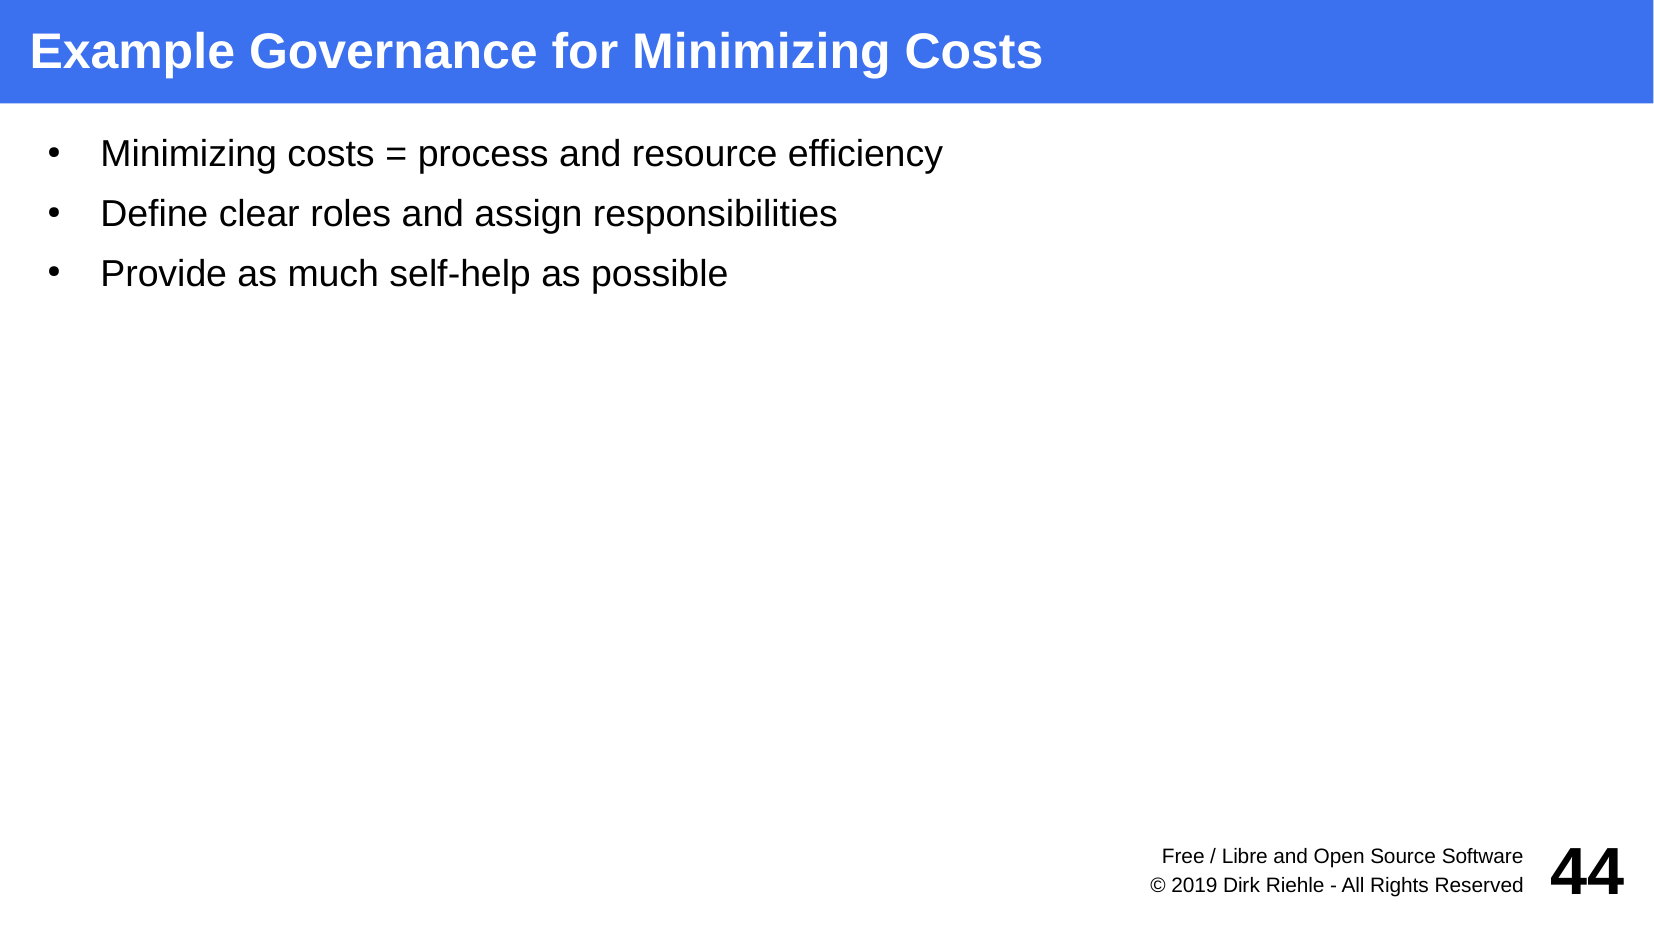

# Example Governance for Minimizing Costs
Minimizing costs = process and resource efficiency
Define clear roles and assign responsibilities
Provide as much self-help as possible
Free / Libre and Open Source Software
44
© 2019 Dirk Riehle - All Rights Reserved